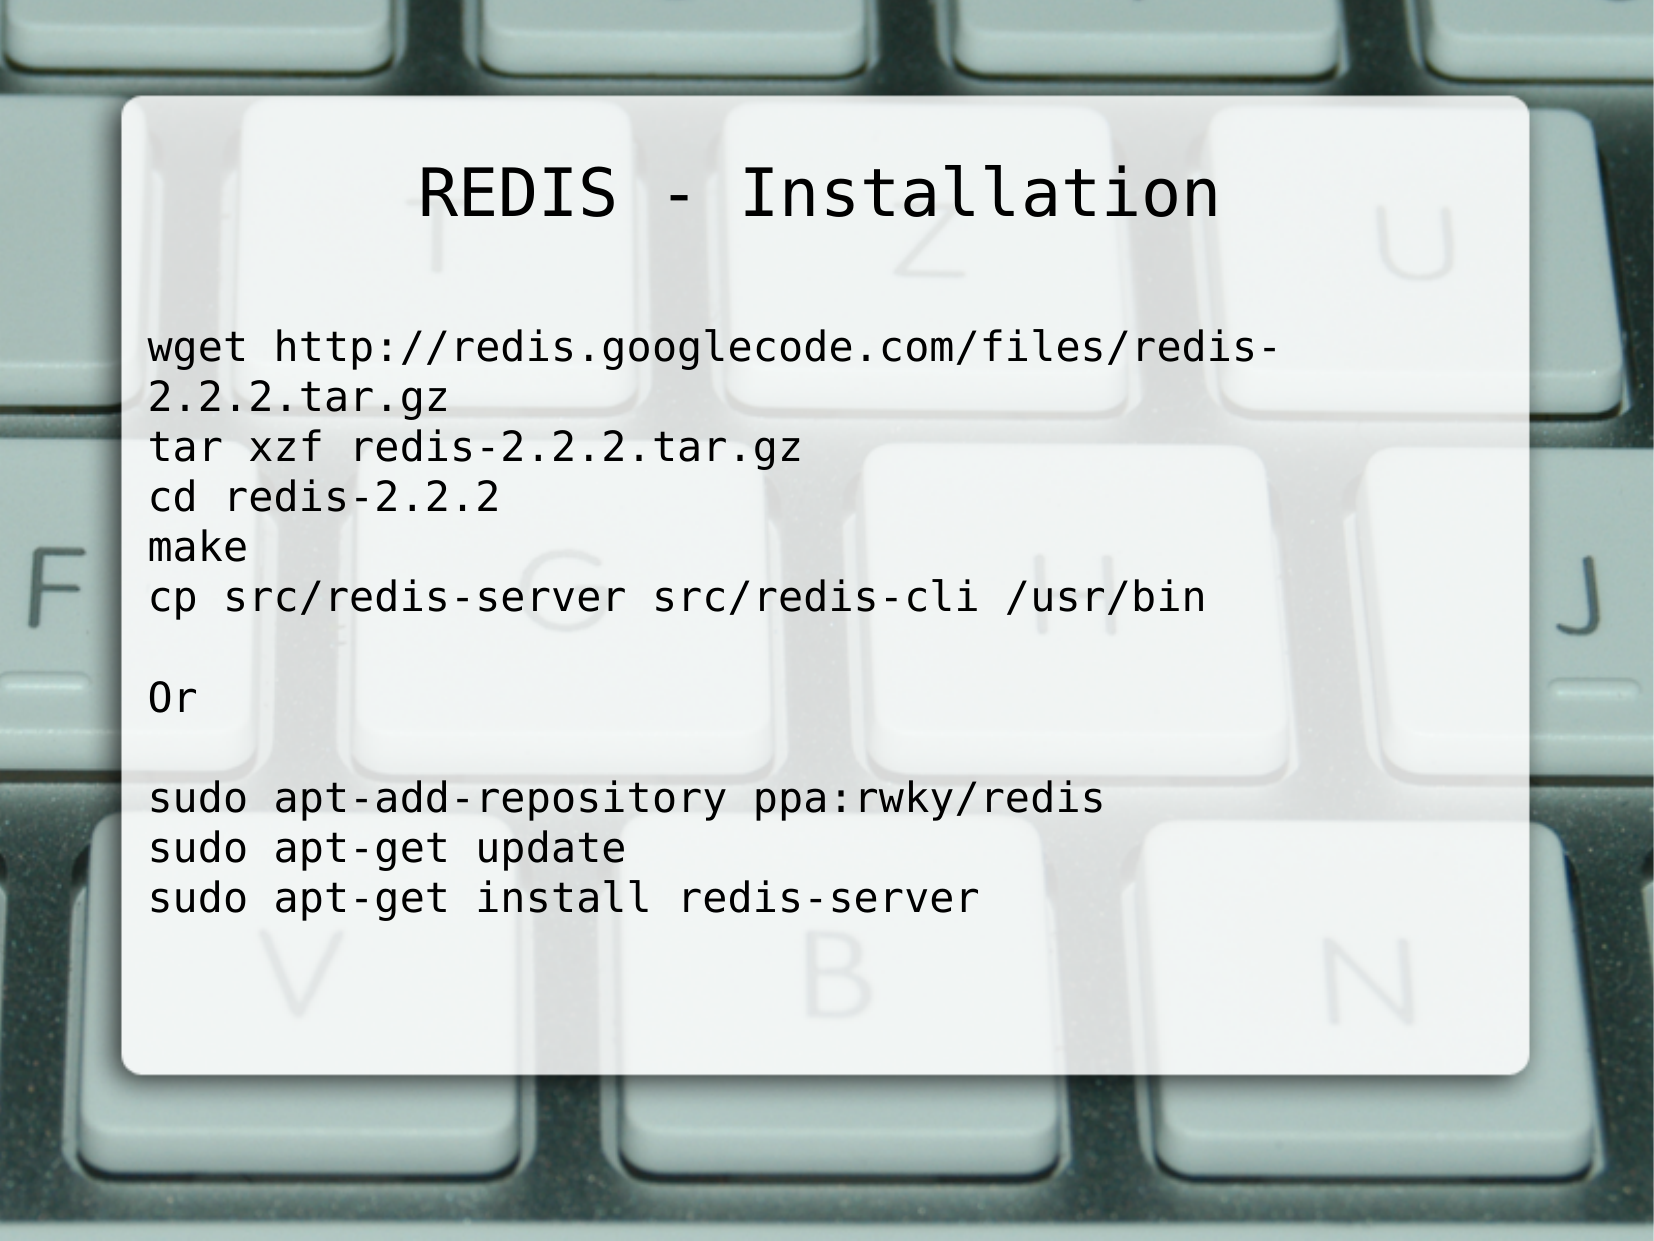

# REDIS - Installation
wget http://redis.googlecode.com/files/redis-2.2.2.tar.gz
tar xzf redis-2.2.2.tar.gz
cd redis-2.2.2
make
cp src/redis-server src/redis-cli /usr/bin
Or
sudo apt-add-repository ppa:rwky/redis
sudo apt-get update
sudo apt-get install redis-server